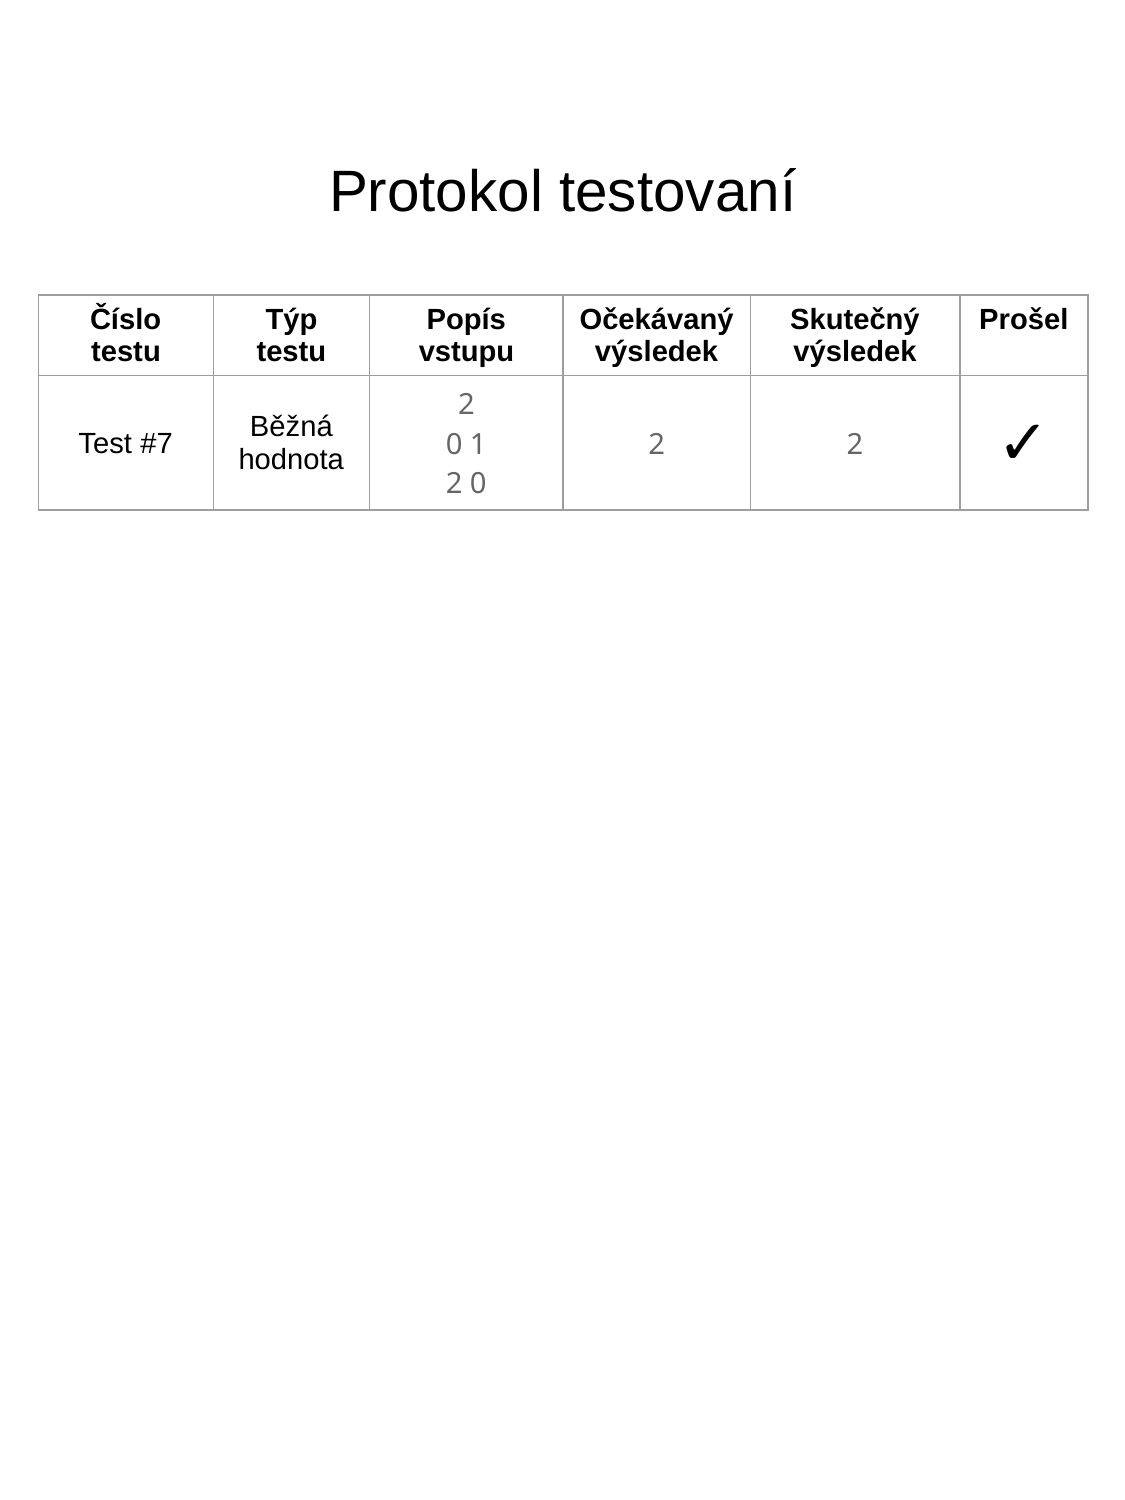

Protokol testovaní
| Číslo testu | Týp testu | Popís vstupu | Očekávaný výsledek | Skutečný výsledek | Prošel |
| --- | --- | --- | --- | --- | --- |
| Test #7 | Běžná hodnota | 2 0 1 2 0 | 2 | 2 | ✓ |